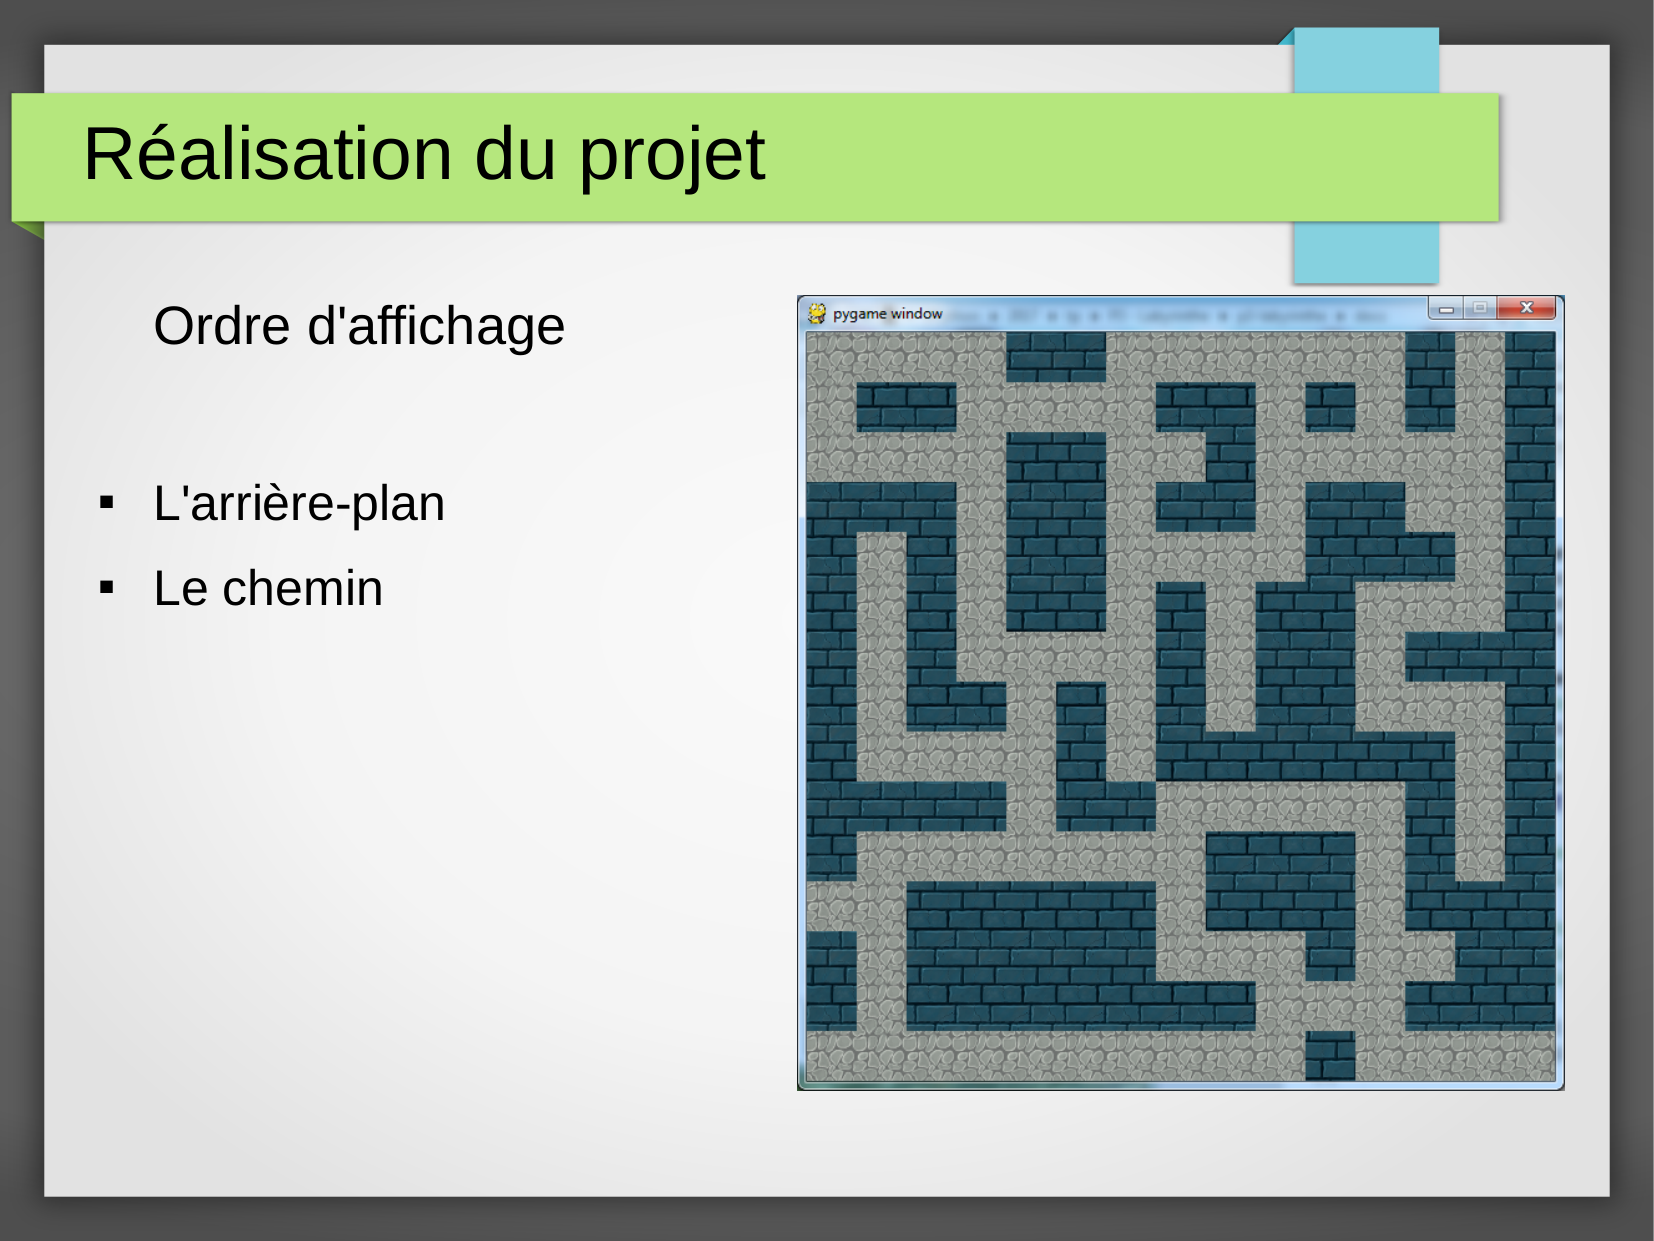

# Réalisation du projet
Ordre d'affichage
L'arrière-plan
Le chemin